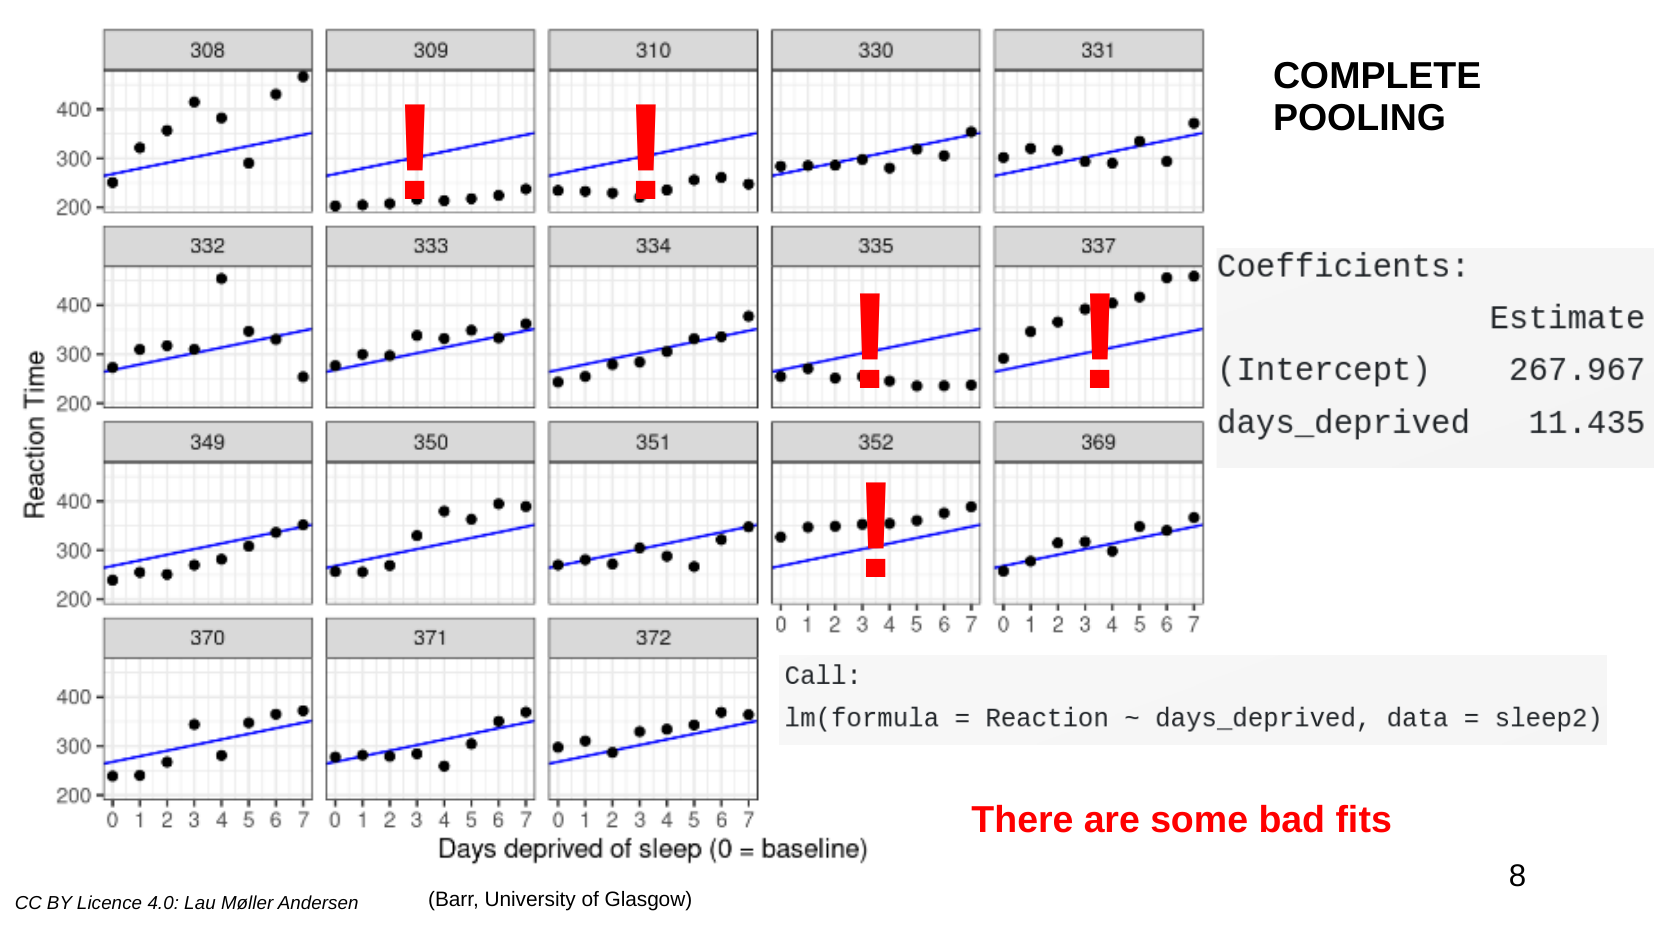

COMPLETE POOLING
!
!
!
!
!
There are some bad fits
(Barr, University of Glasgow)
CC BY Licence 4.0: Lau Møller Andersen